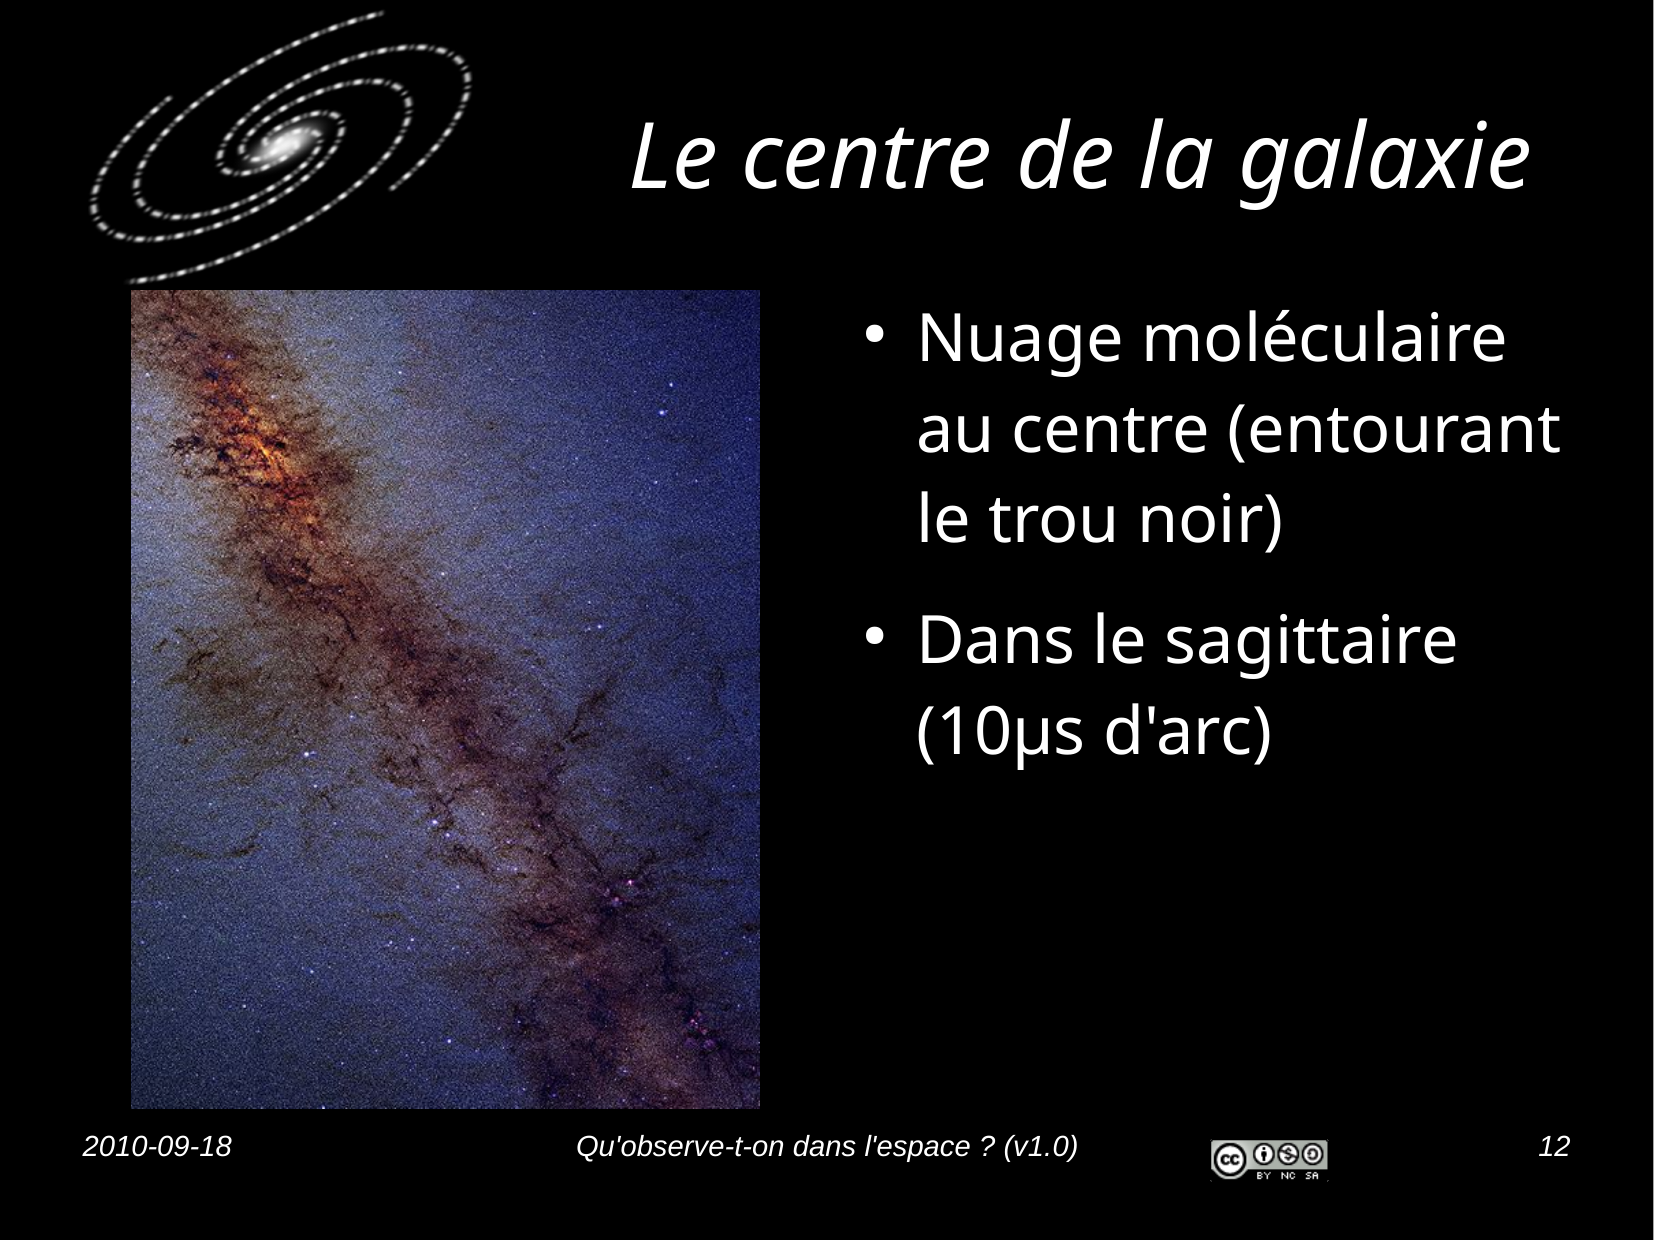

# Le centre de la galaxie
Nuage moléculaire au centre (entourant le trou noir)
Dans le sagittaire (10µs d'arc)
2010-09-18
Qu'observe-t-on dans l'espace ? (v1.0)
12